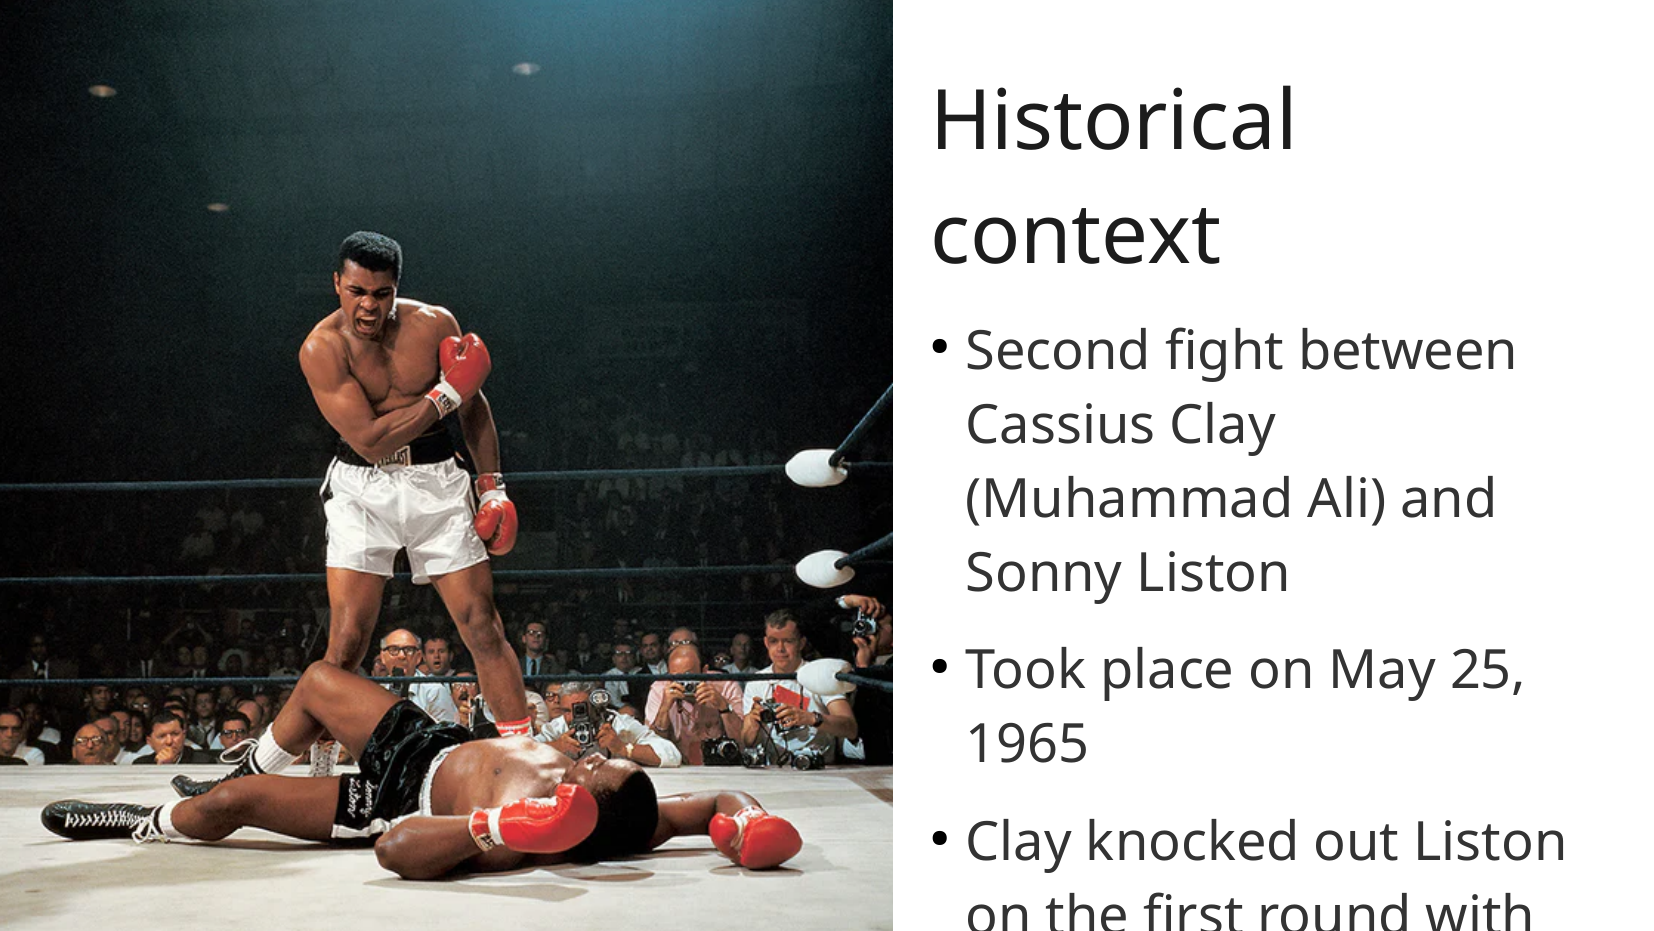

Historical context
Second fight between Cassius Clay (Muhammad Ali) and Sonny Liston
Took place on May 25, 1965
Clay knocked out Liston on the first round with a single punch
Due to this, many claimed the fight was fixed